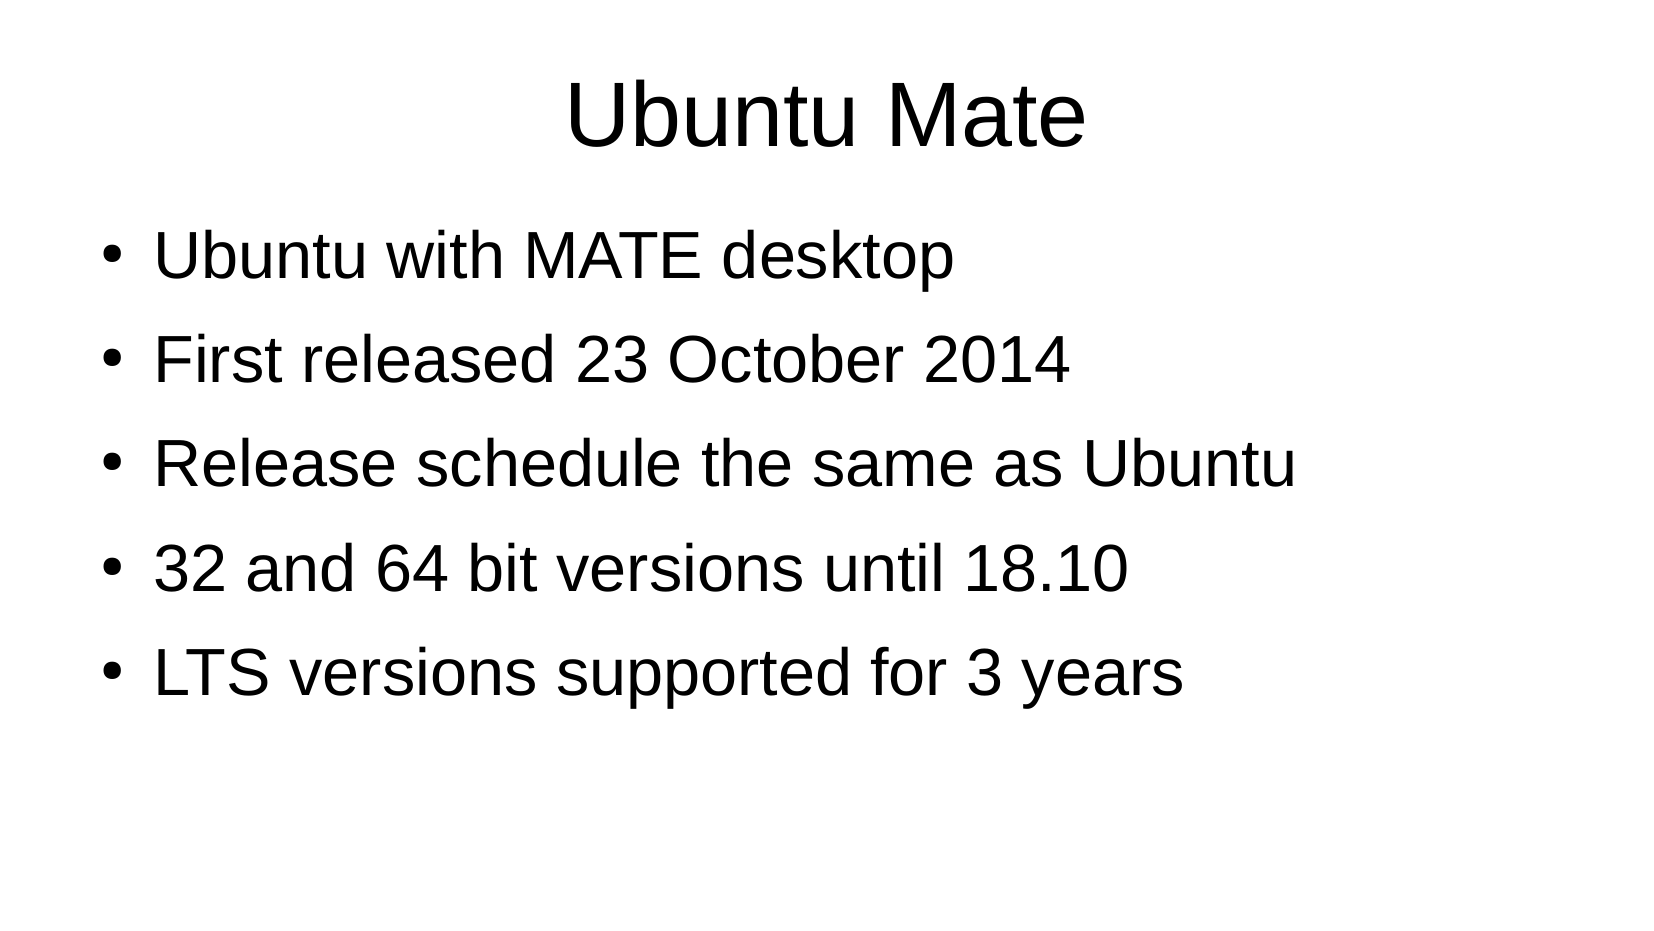

# Ubuntu Mate
Ubuntu with MATE desktop
First released 23 October 2014
Release schedule the same as Ubuntu
32 and 64 bit versions until 18.10
LTS versions supported for 3 years